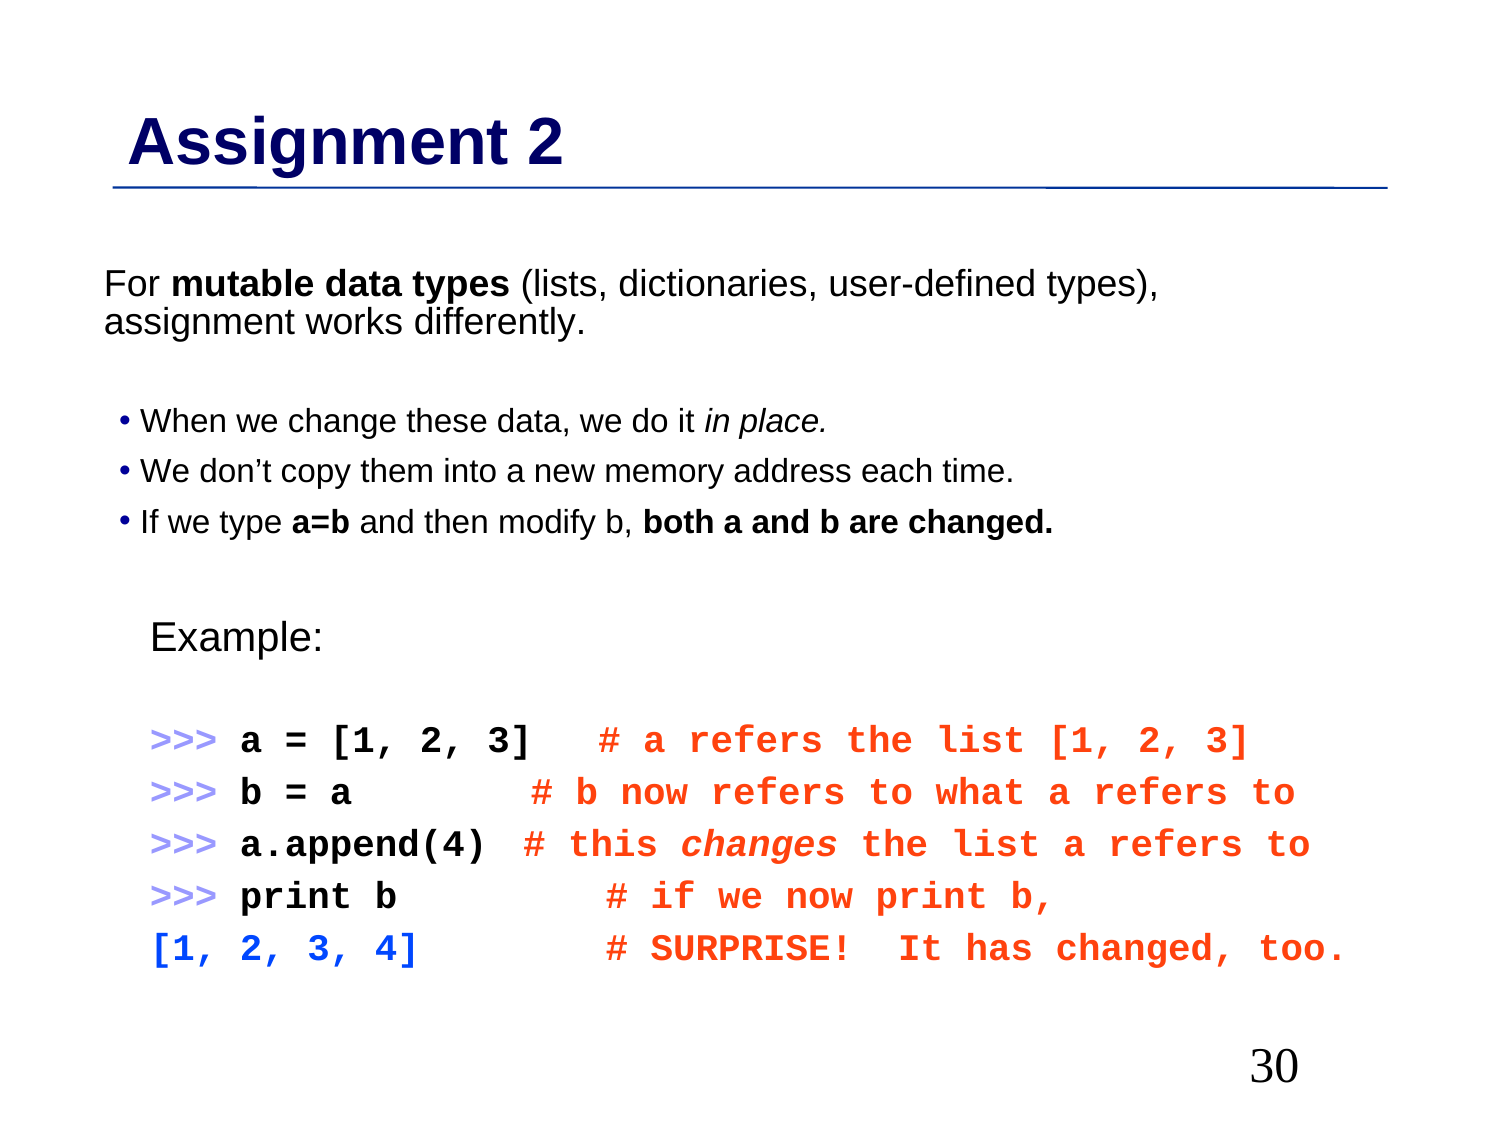

# Assignment 2
For mutable data types (lists, dictionaries, user-defined types), assignment works differently.
 When we change these data, we do it in place.
 We don’t copy them into a new memory address each time.
 If we type a=b and then modify b, both a and b are changed.
Example:
>>> a = [1, 2, 3]	# a refers the list [1, 2, 3]
>>> b = a	 # b now refers to what a refers to
>>> a.append(4)	# this changes the list a refers to
>>> print b	 # if we now print b,
[1, 2, 3, 4]	 # SURPRISE! It has changed, too.